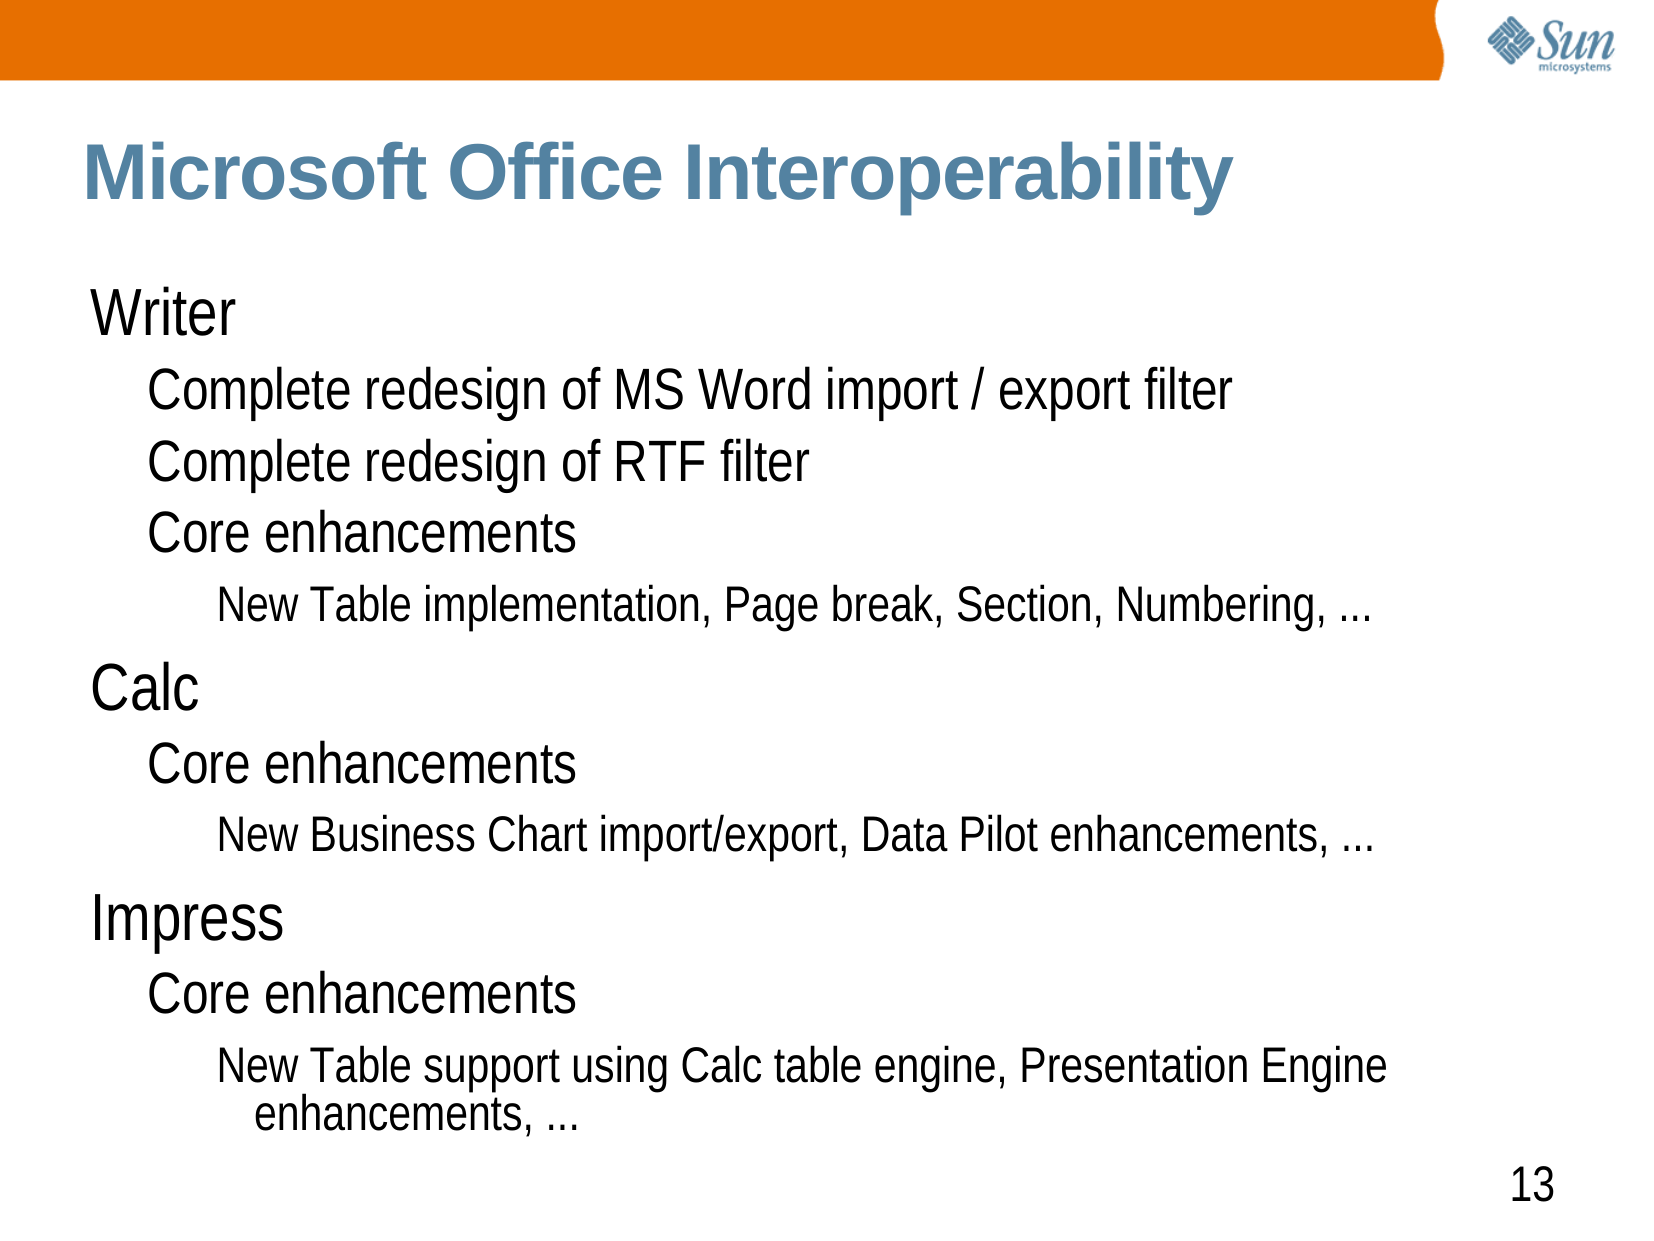

# Microsoft Office Interoperability
Writer
Complete redesign of MS Word import / export filter
Complete redesign of RTF filter
Core enhancements
New Table implementation, Page break, Section, Numbering, ...
Calc
Core enhancements
New Business Chart import/export, Data Pilot enhancements, ...
Impress
Core enhancements
New Table support using Calc table engine, Presentation Engine enhancements, ...